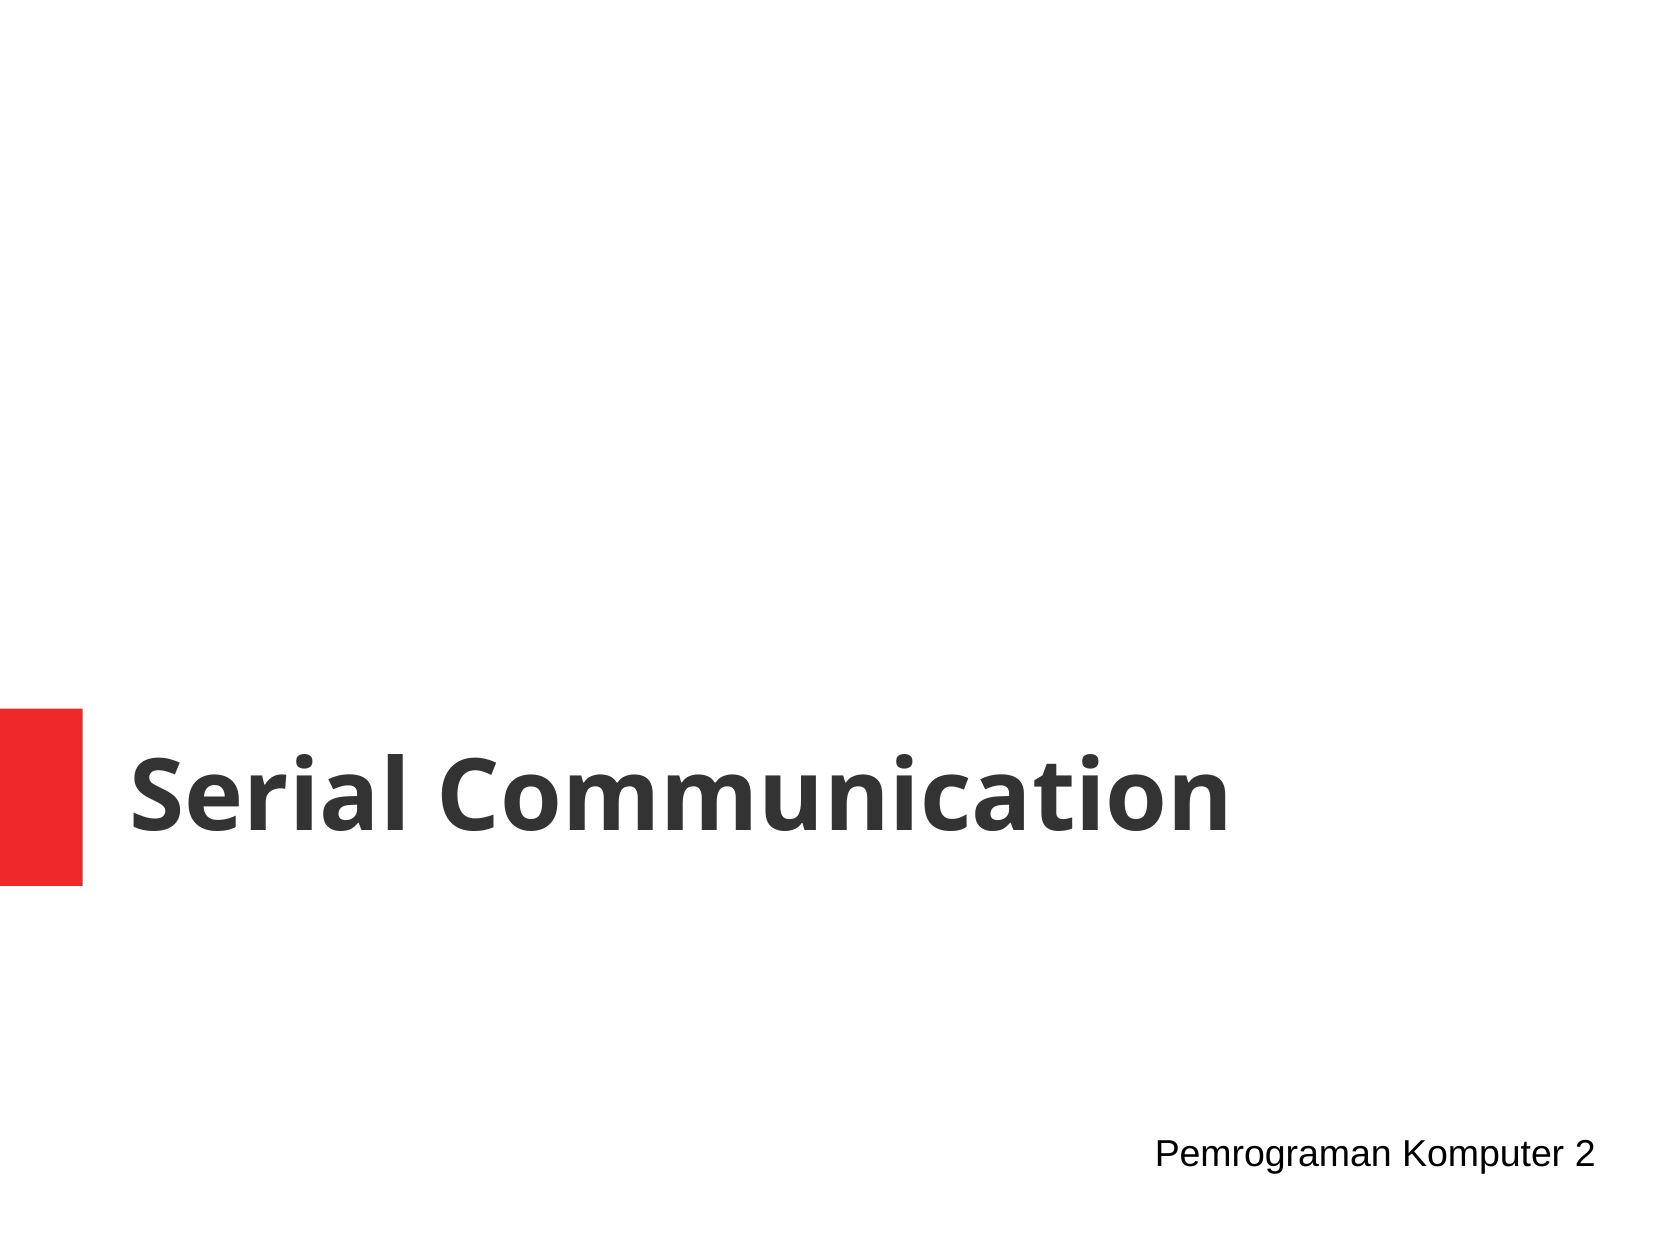

# Serial Communication
Java
Pemrograman Komputer 2